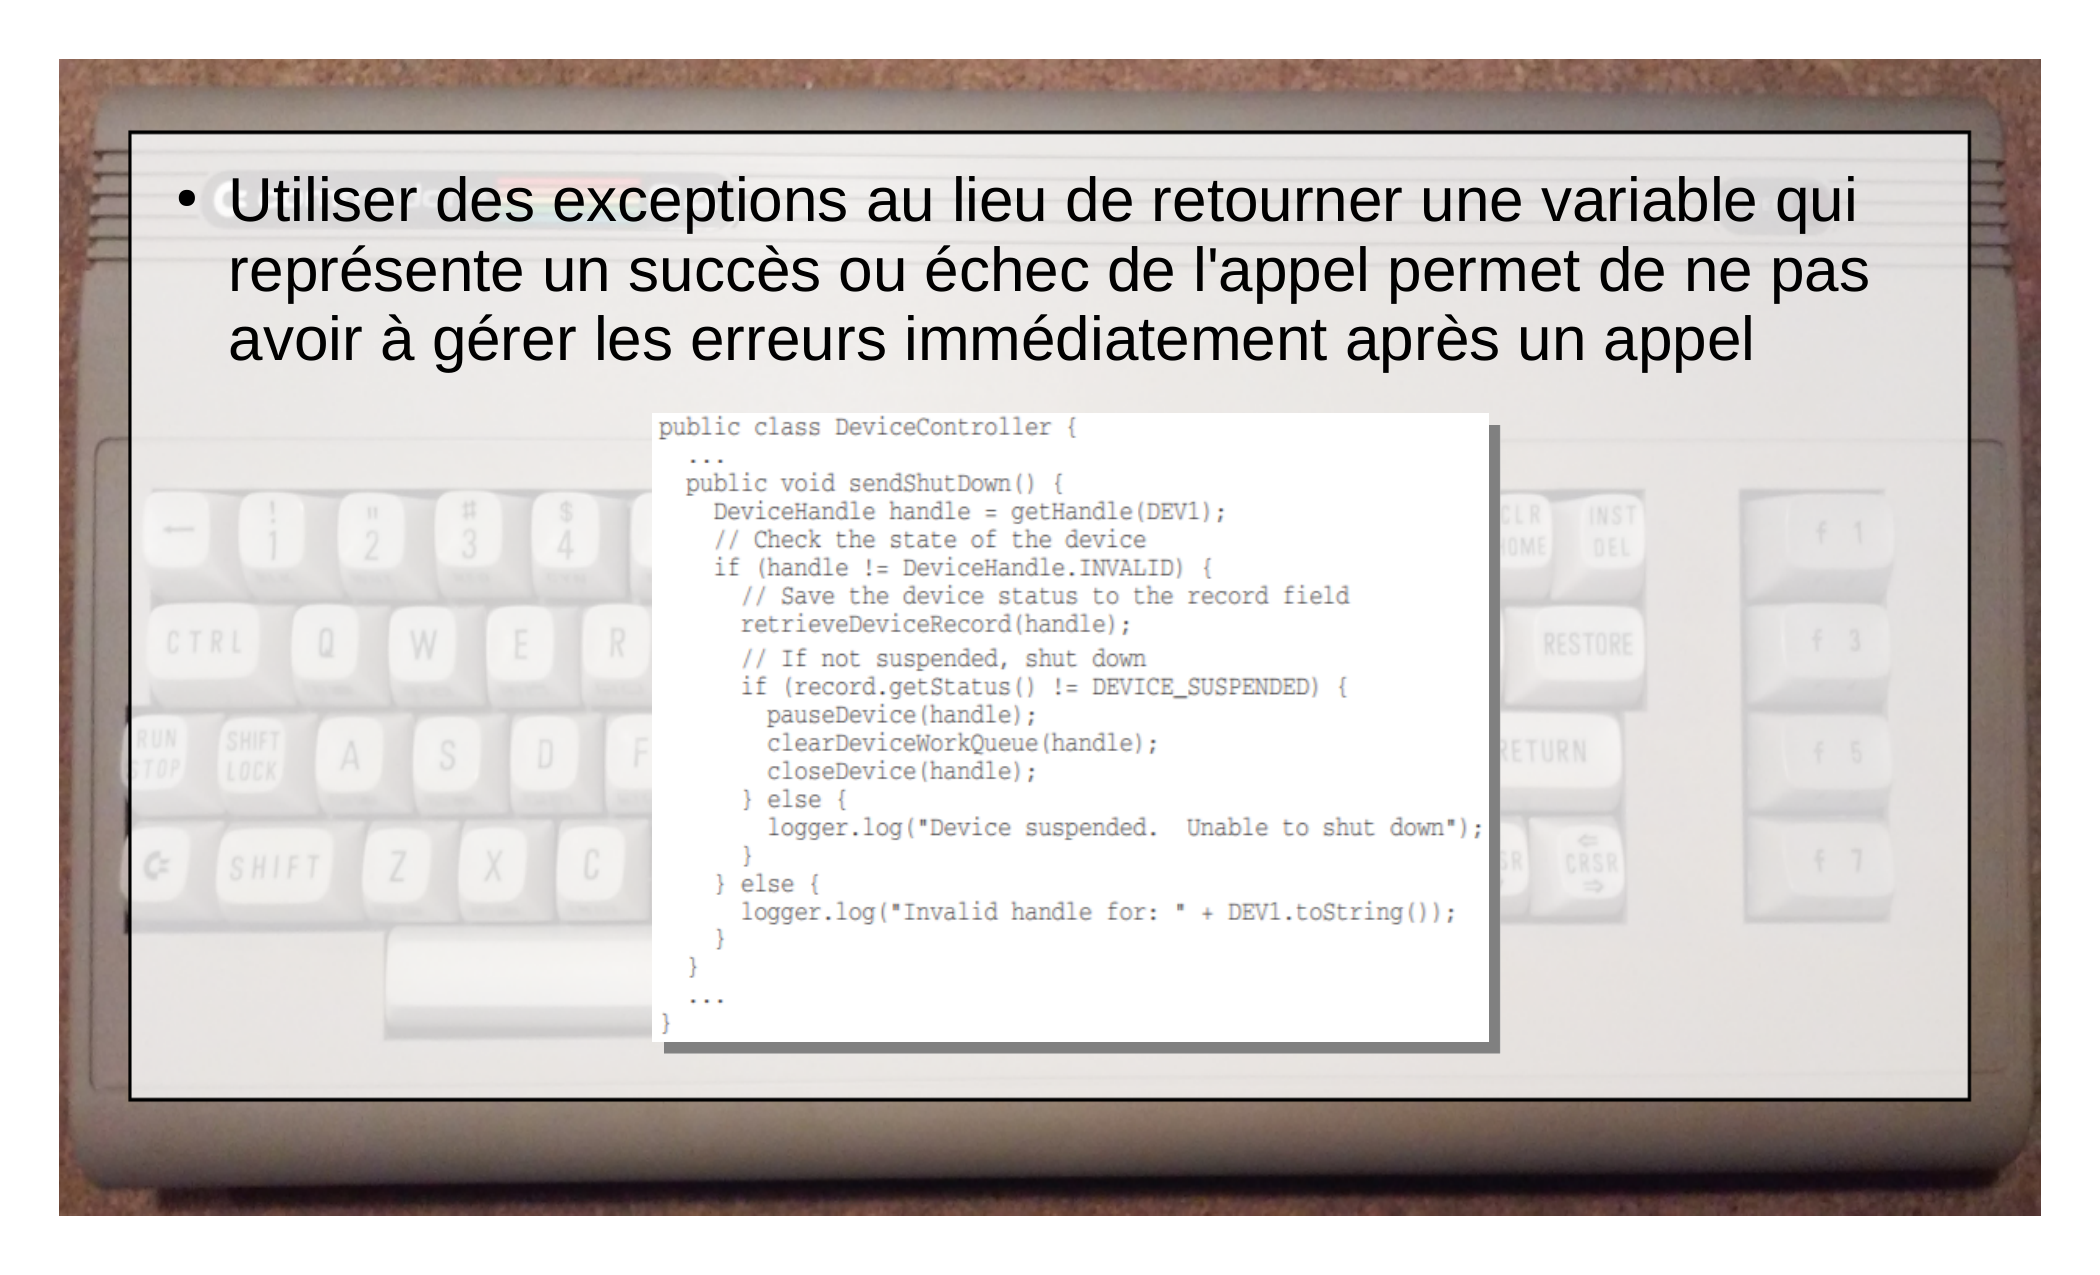

# Utiliser des exceptions au lieu de retourner une variable qui représente un succès ou échec de l'appel permet de ne pas avoir à gérer les erreurs immédiatement après un appel